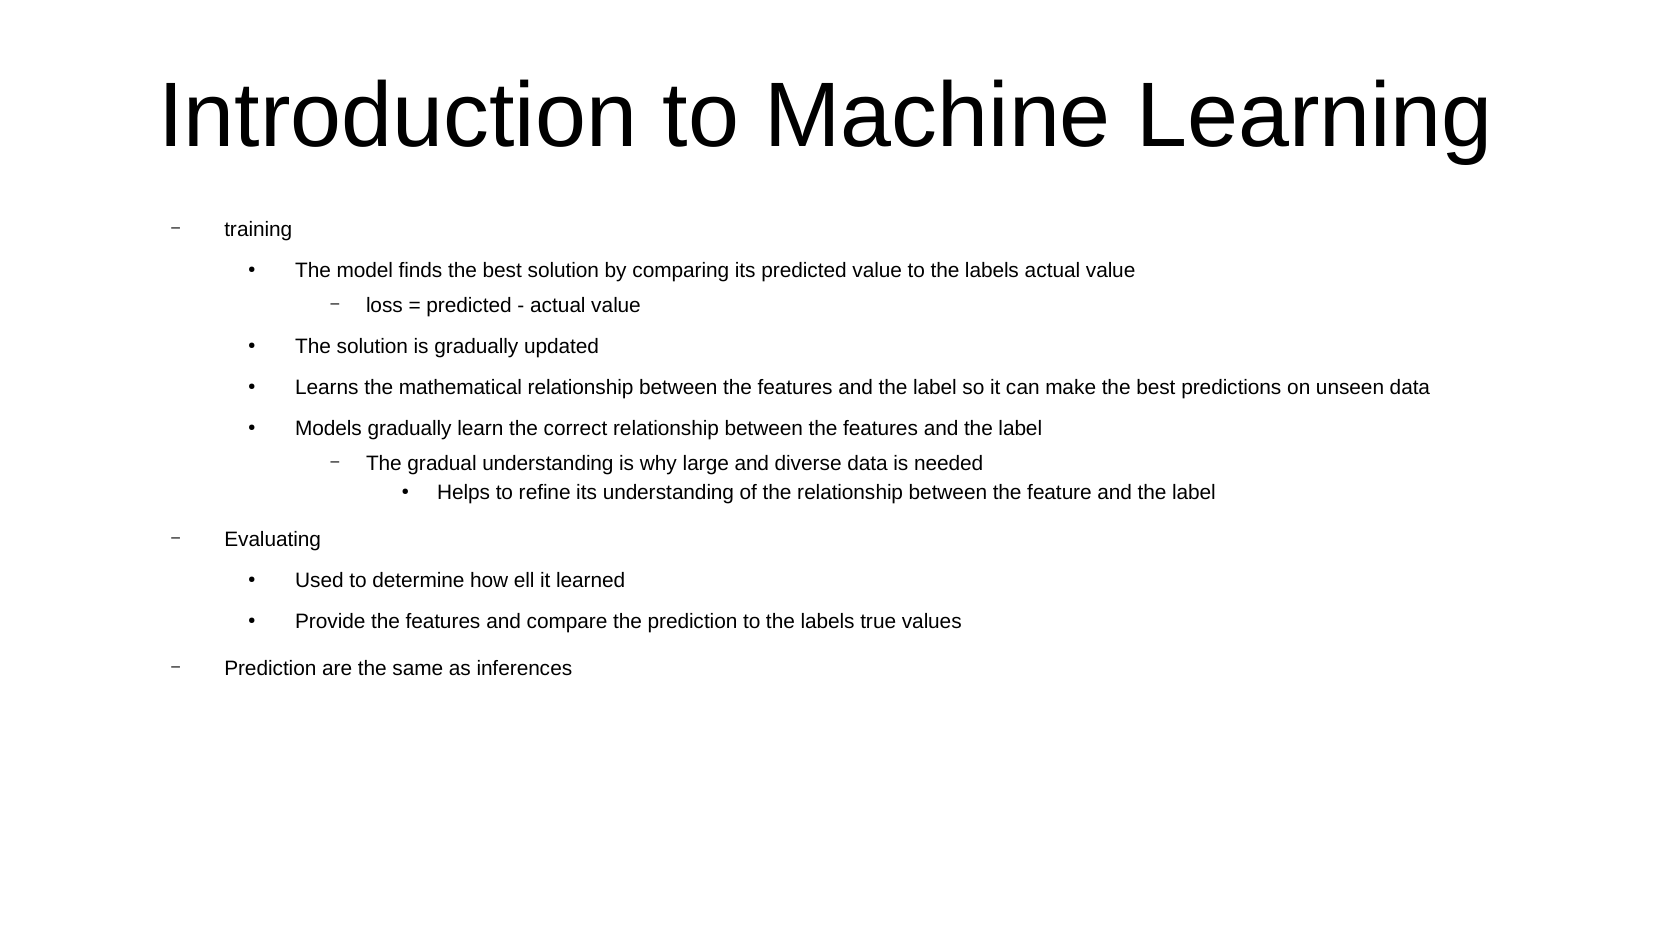

# Introduction to Machine Learning
training
The model finds the best solution by comparing its predicted value to the labels actual value
loss = predicted - actual value
The solution is gradually updated
Learns the mathematical relationship between the features and the label so it can make the best predictions on unseen data
Models gradually learn the correct relationship between the features and the label
The gradual understanding is why large and diverse data is needed
Helps to refine its understanding of the relationship between the feature and the label
Evaluating
Used to determine how ell it learned
Provide the features and compare the prediction to the labels true values
Prediction are the same as inferences